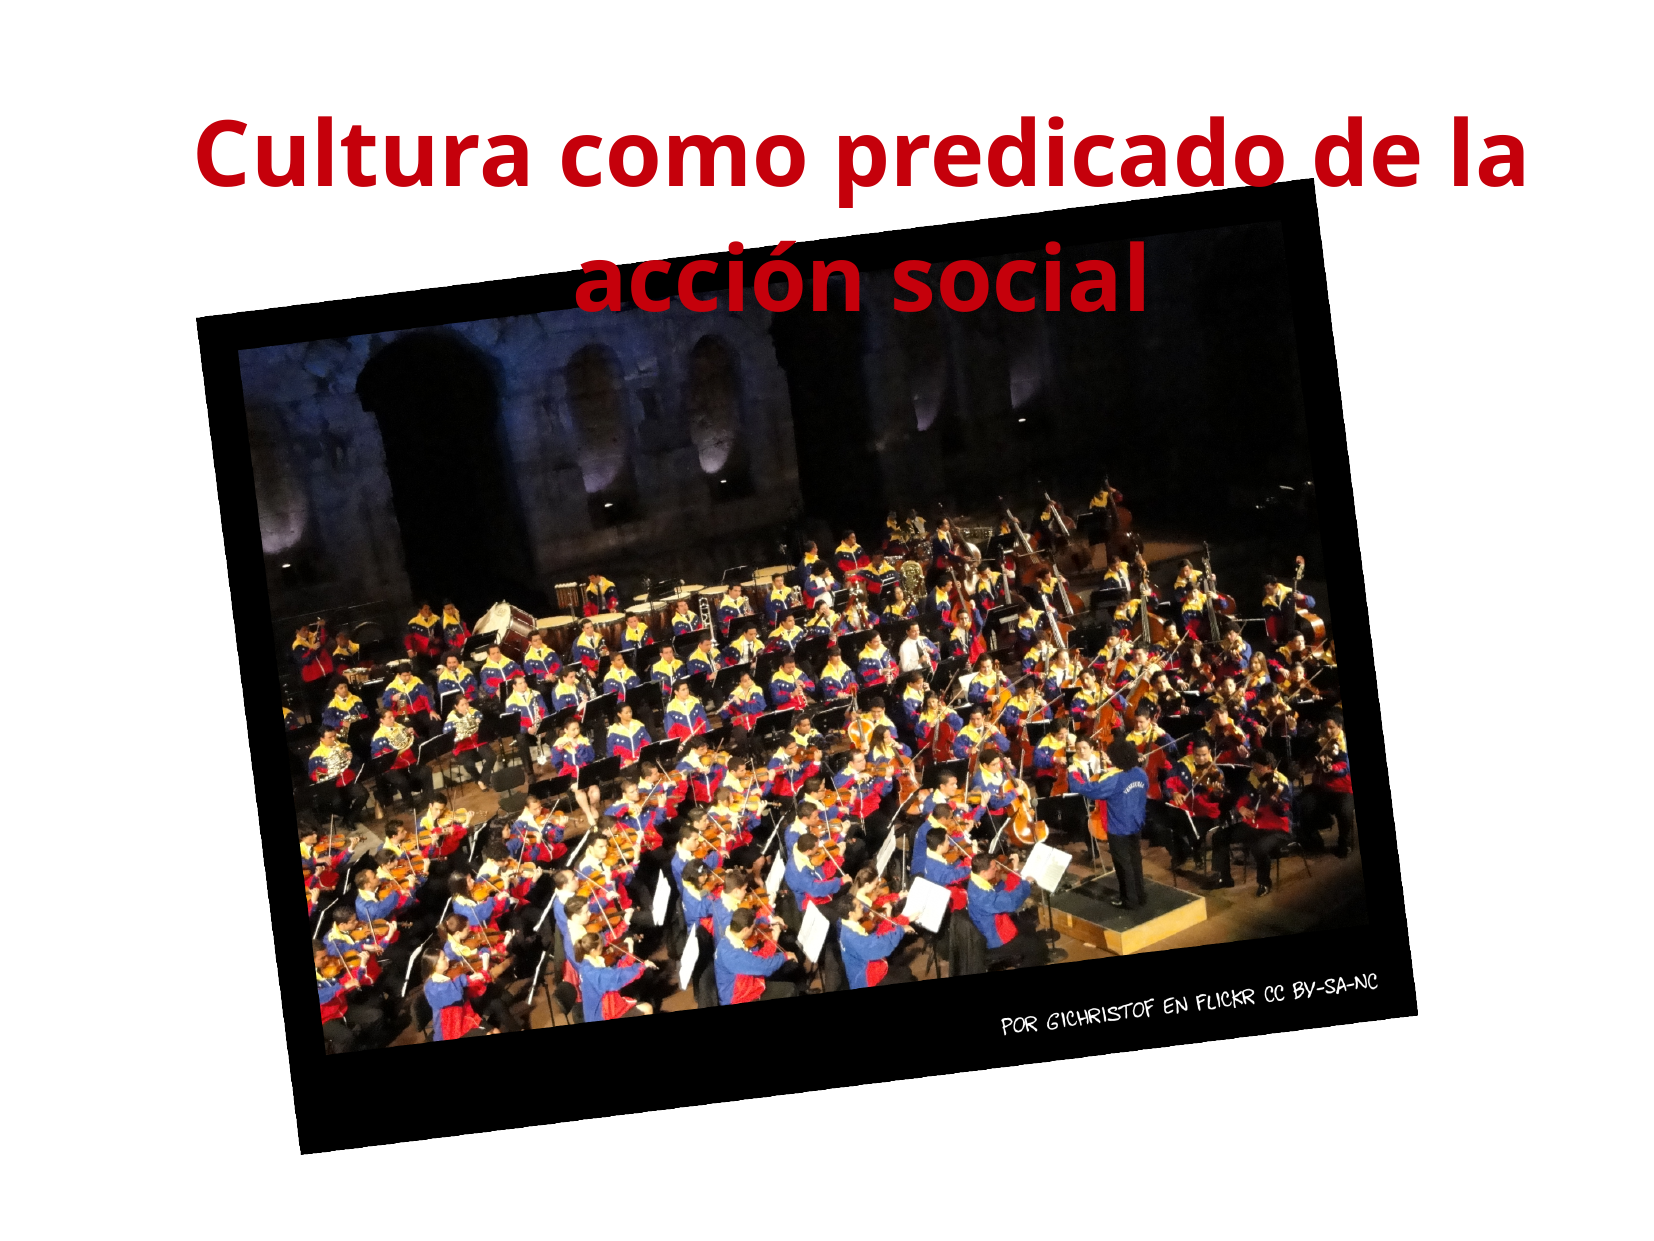

# Cultura como predicado de la acción social